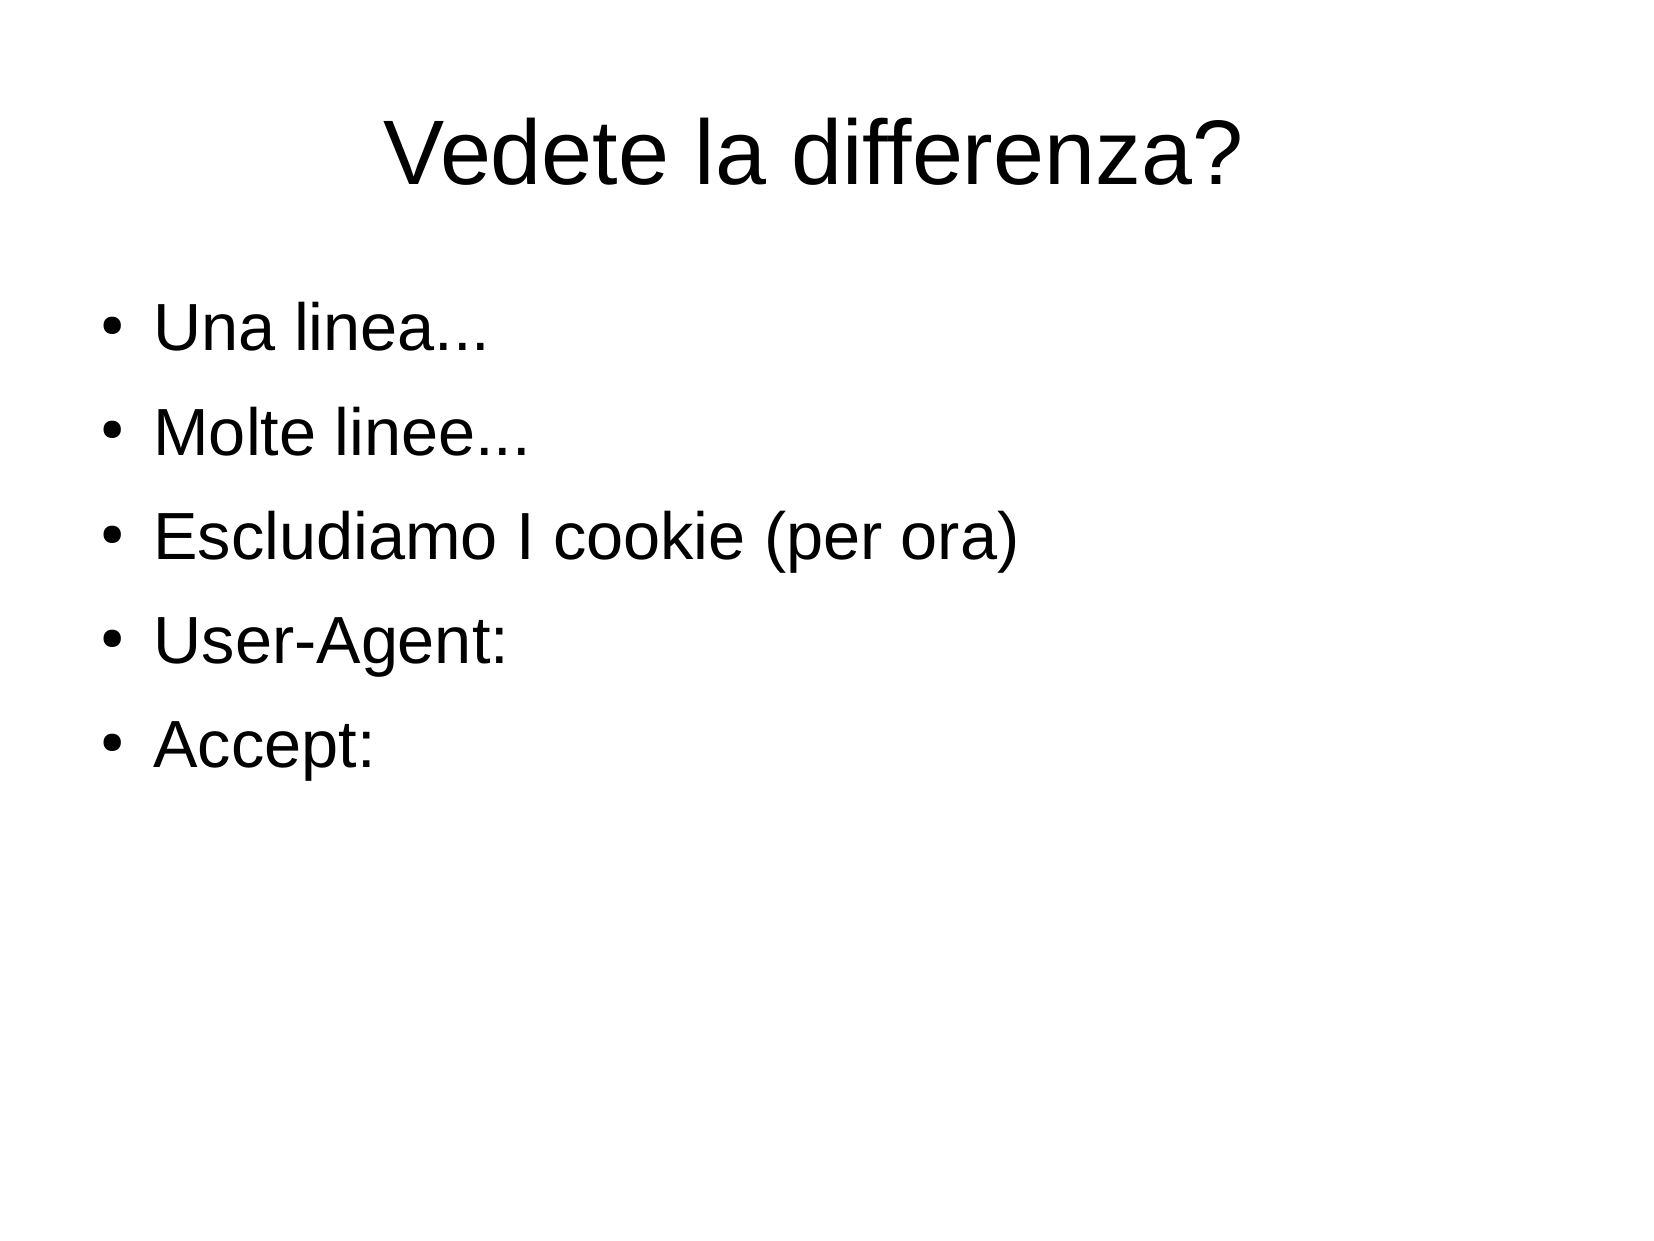

# Vedete la differenza?
Una linea...
Molte linee...
Escludiamo I cookie (per ora)
User-Agent:
Accept: